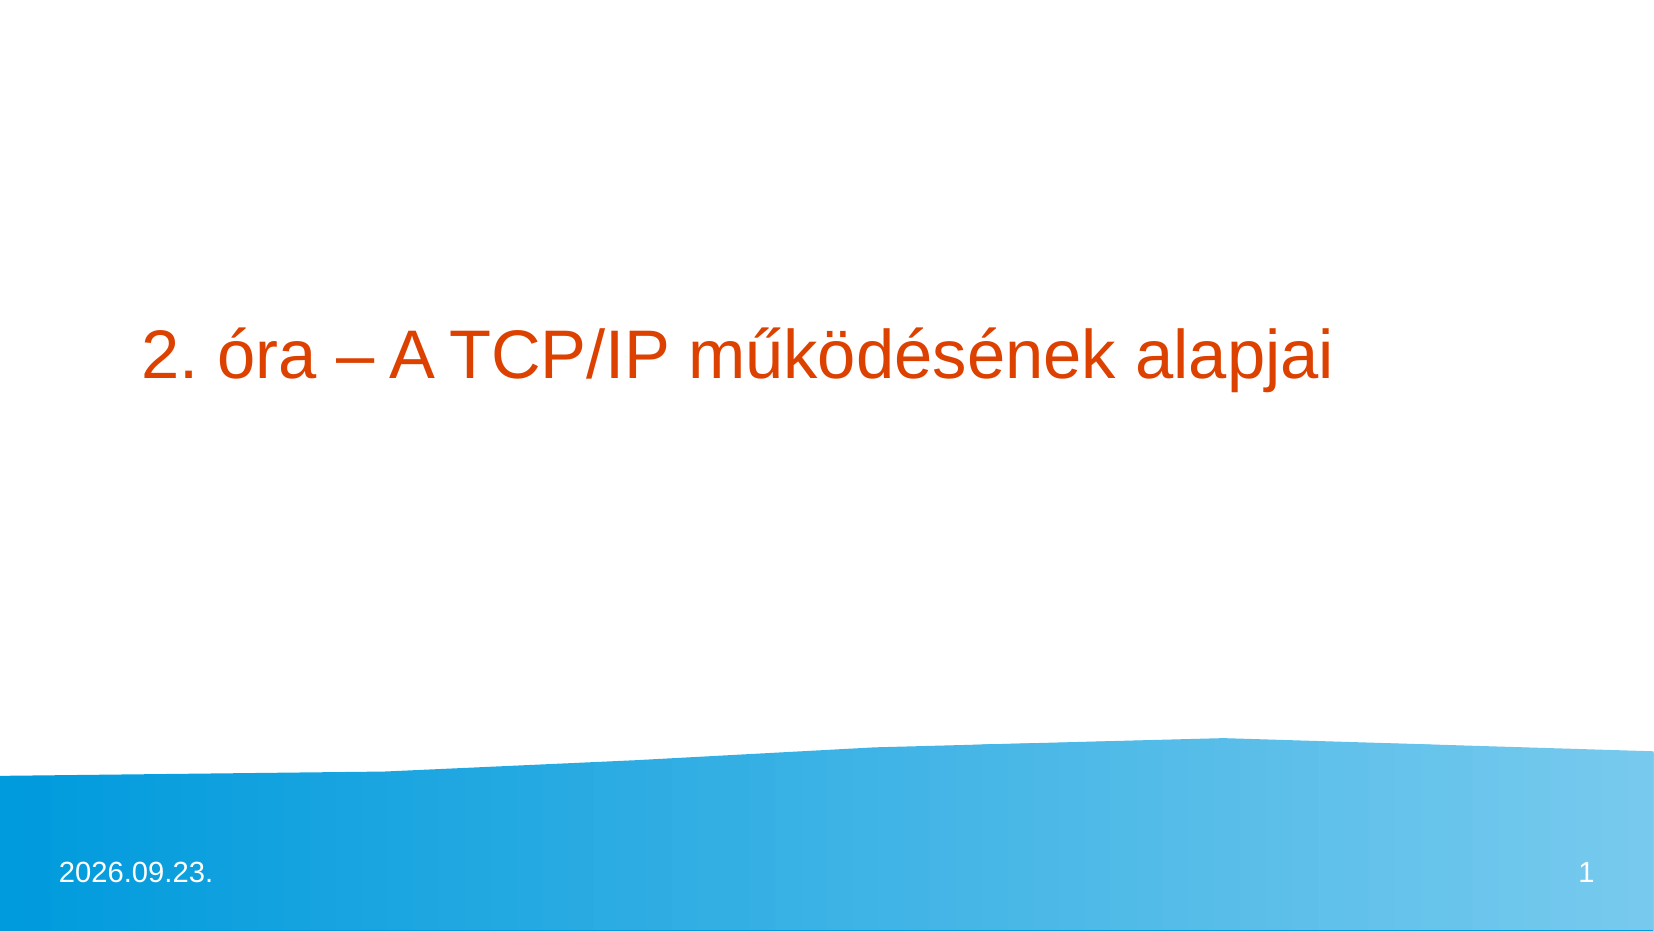

# 2. óra – A TCP/IP működésének alapjai